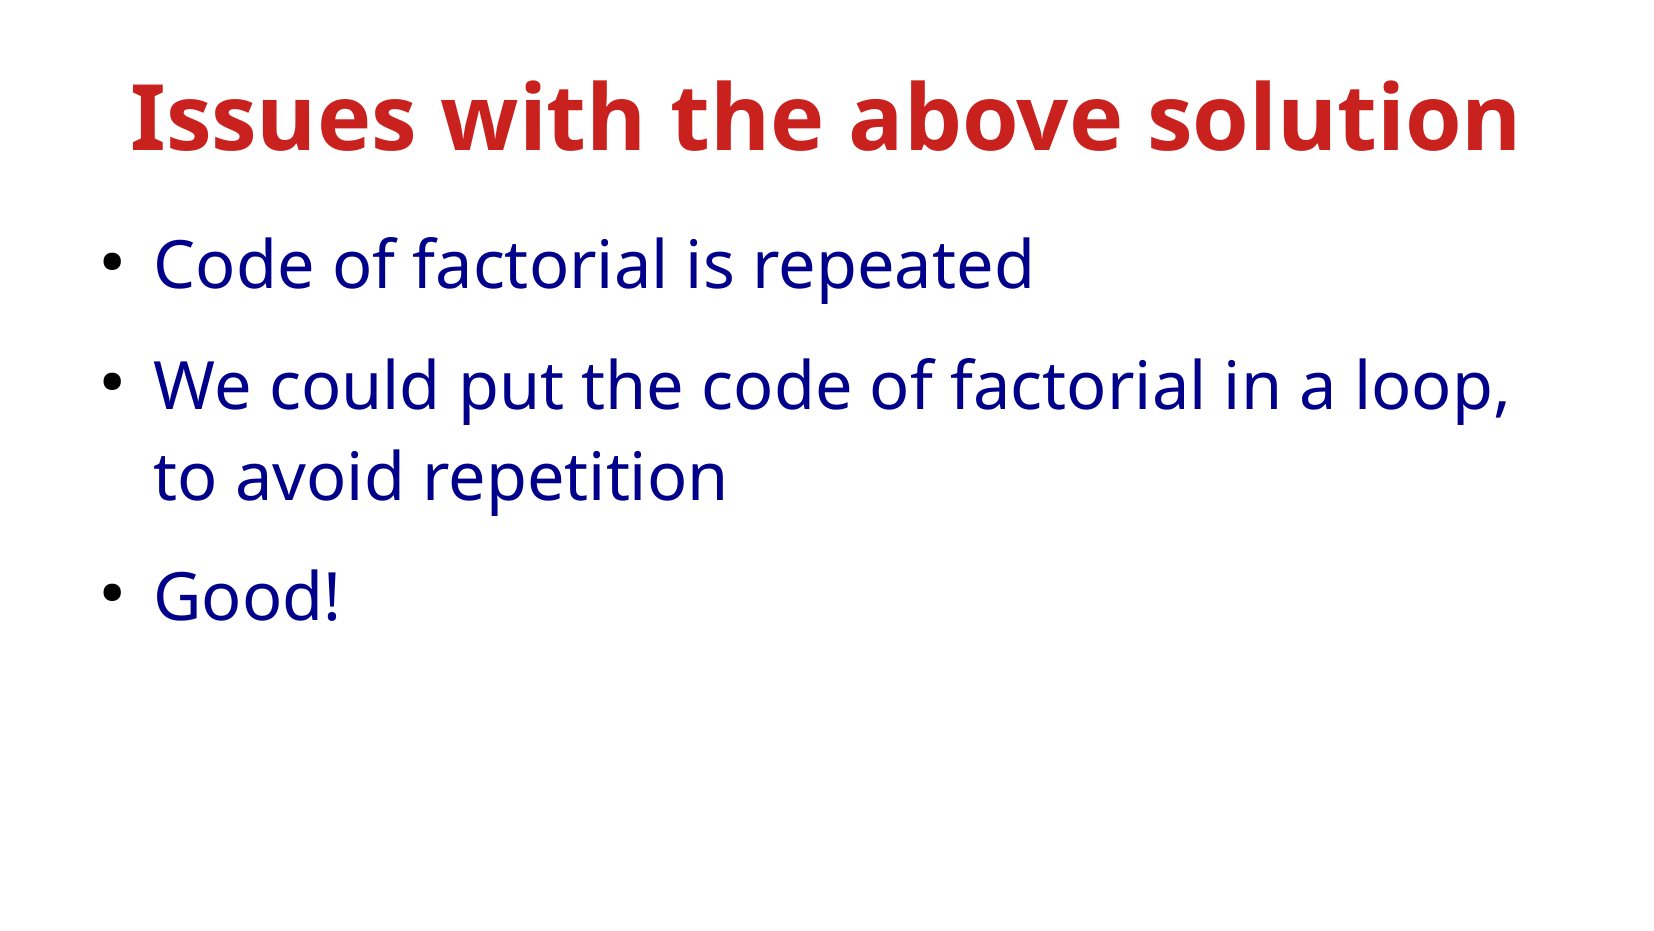

# Issues with the above solution
Code of factorial is repeated
We could put the code of factorial in a loop, to avoid repetition
Good!